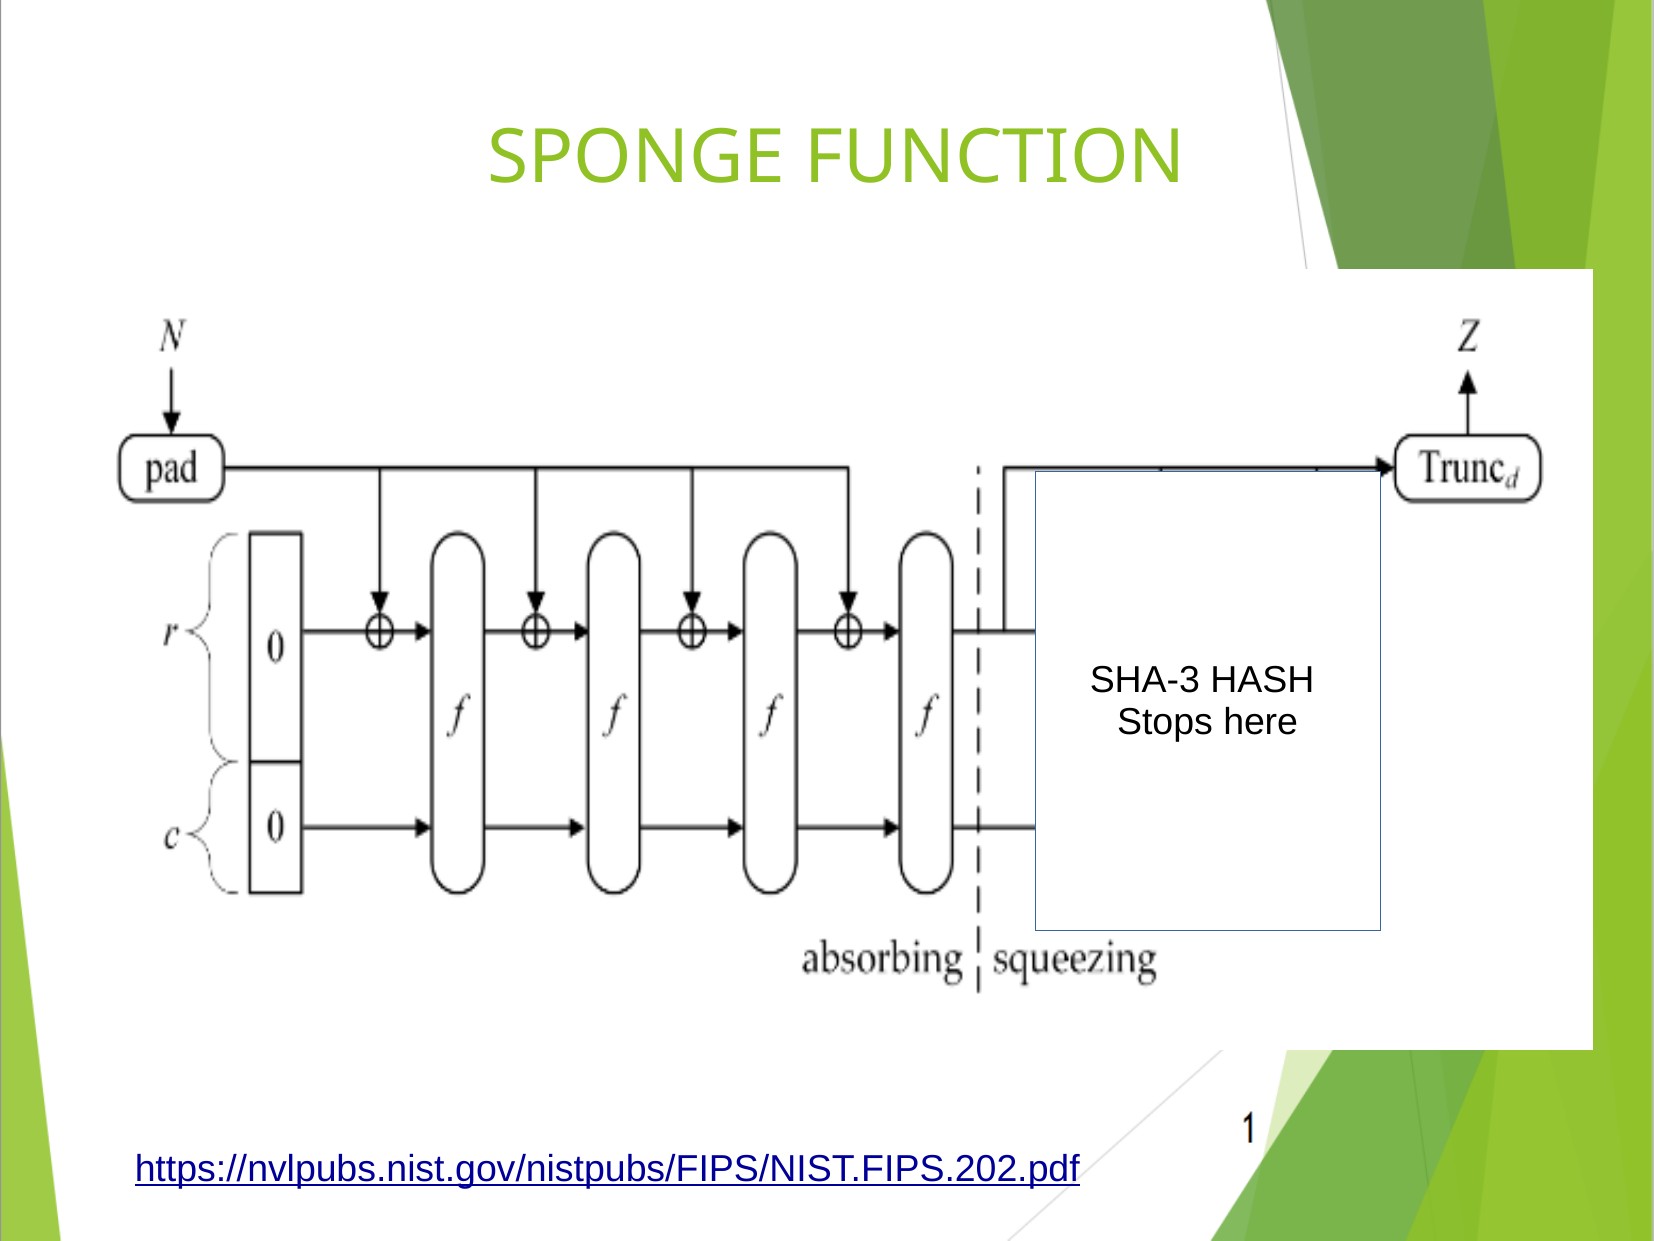

# SPONGE FUNCTION
SHA-3 HASH
Stops here
https://nvlpubs.nist.gov/nistpubs/FIPS/NIST.FIPS.202.pdf